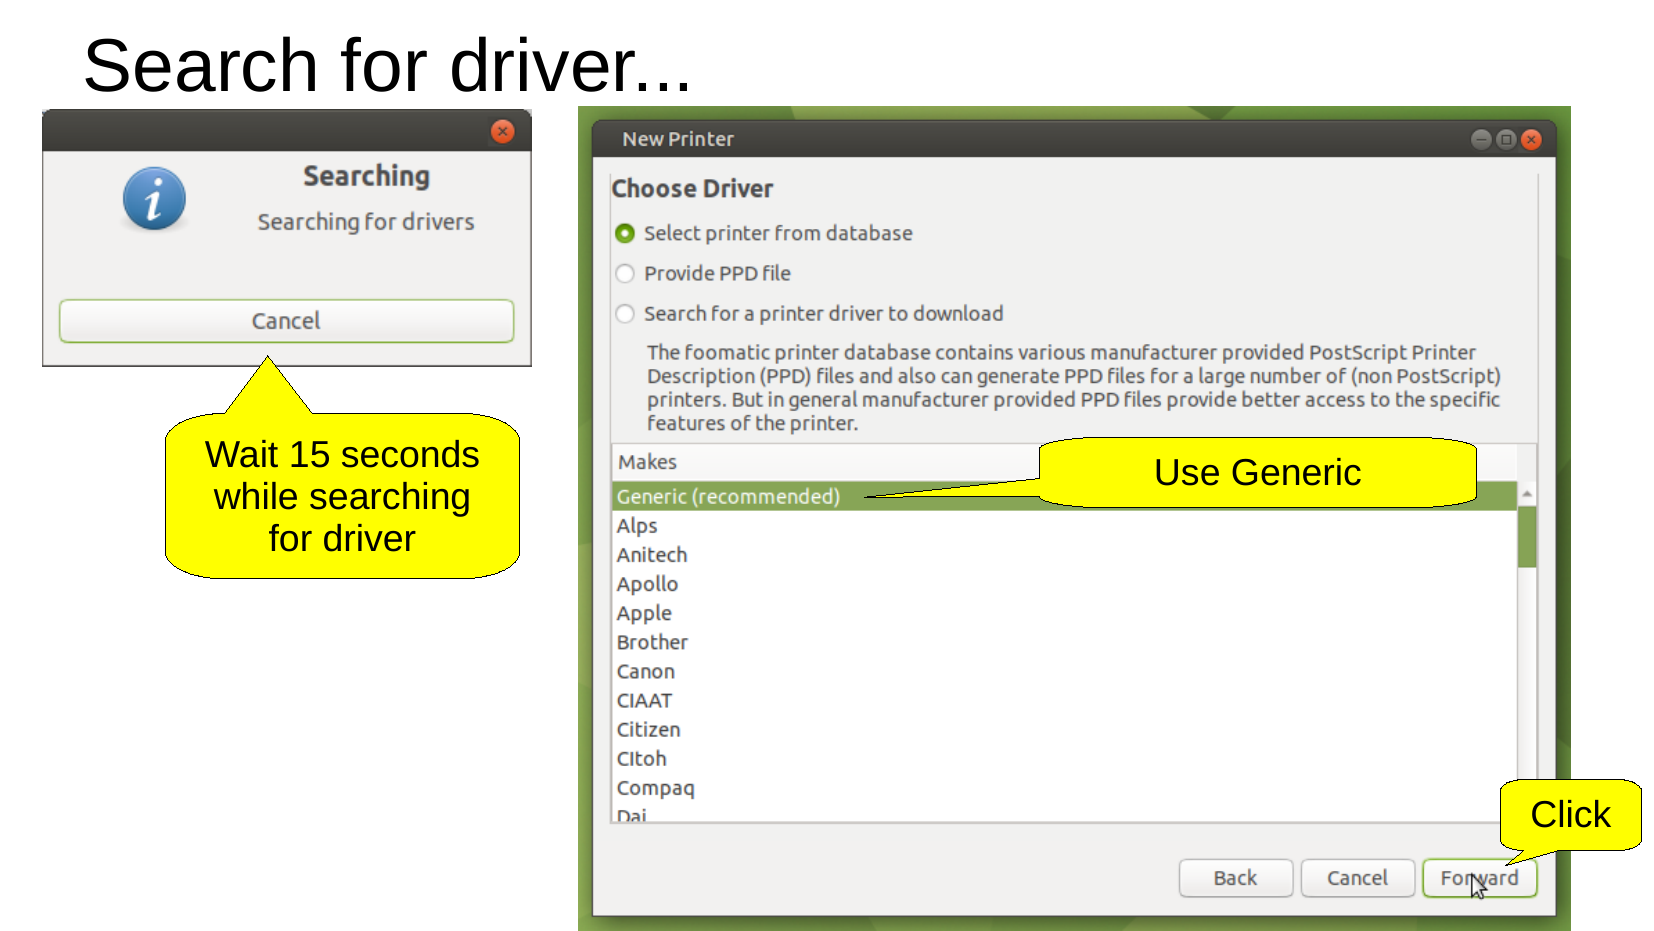

# Search for driver...
Wait 15 seconds while searching for driver
Use Generic
Click